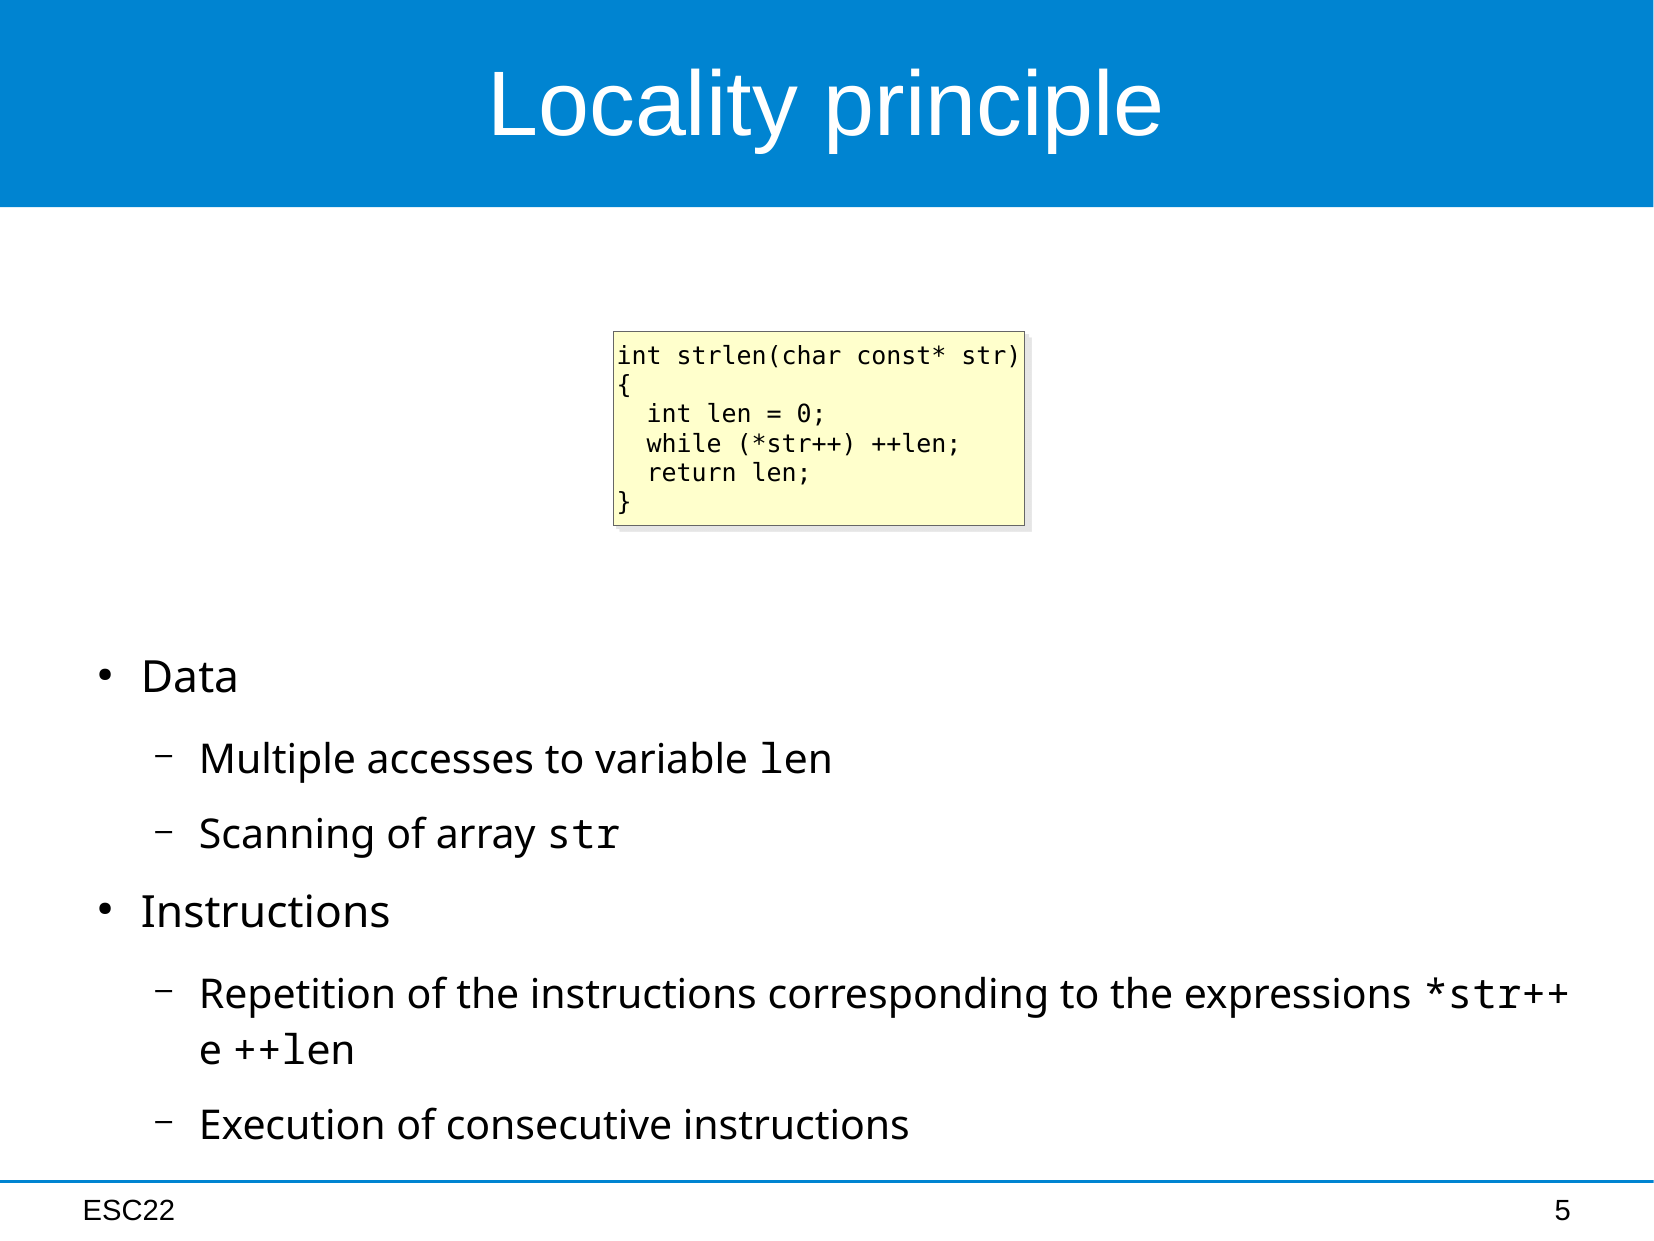

# Locality principle
int strlen(char const* str)
{
 int len = 0;
 while (*str++) ++len;
 return len;
}
Data
Multiple accesses to variable len
Scanning of array str
Instructions
Repetition of the instructions corresponding to the expressions *str++ e ++len
Execution of consecutive instructions
ESC22
5